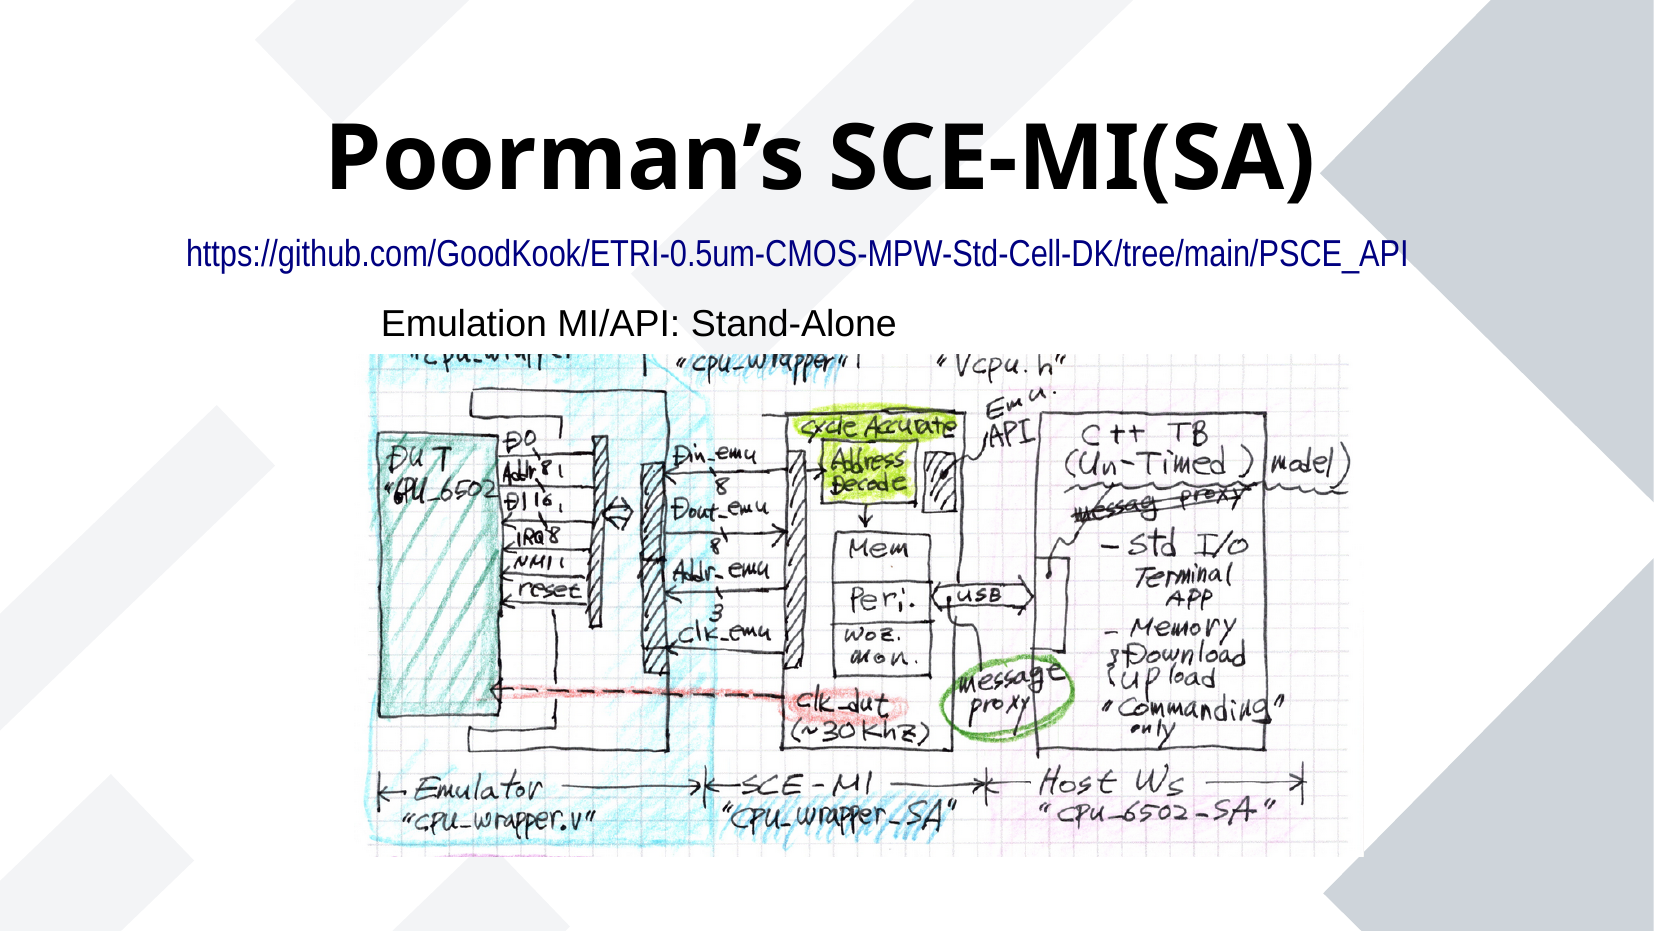

# Poorman’s SCE-MI(SA)
https://github.com/GoodKook/ETRI-0.5um-CMOS-MPW-Std-Cell-DK/tree/main/PSCE_API
Emulation MI/API: Stand-Alone